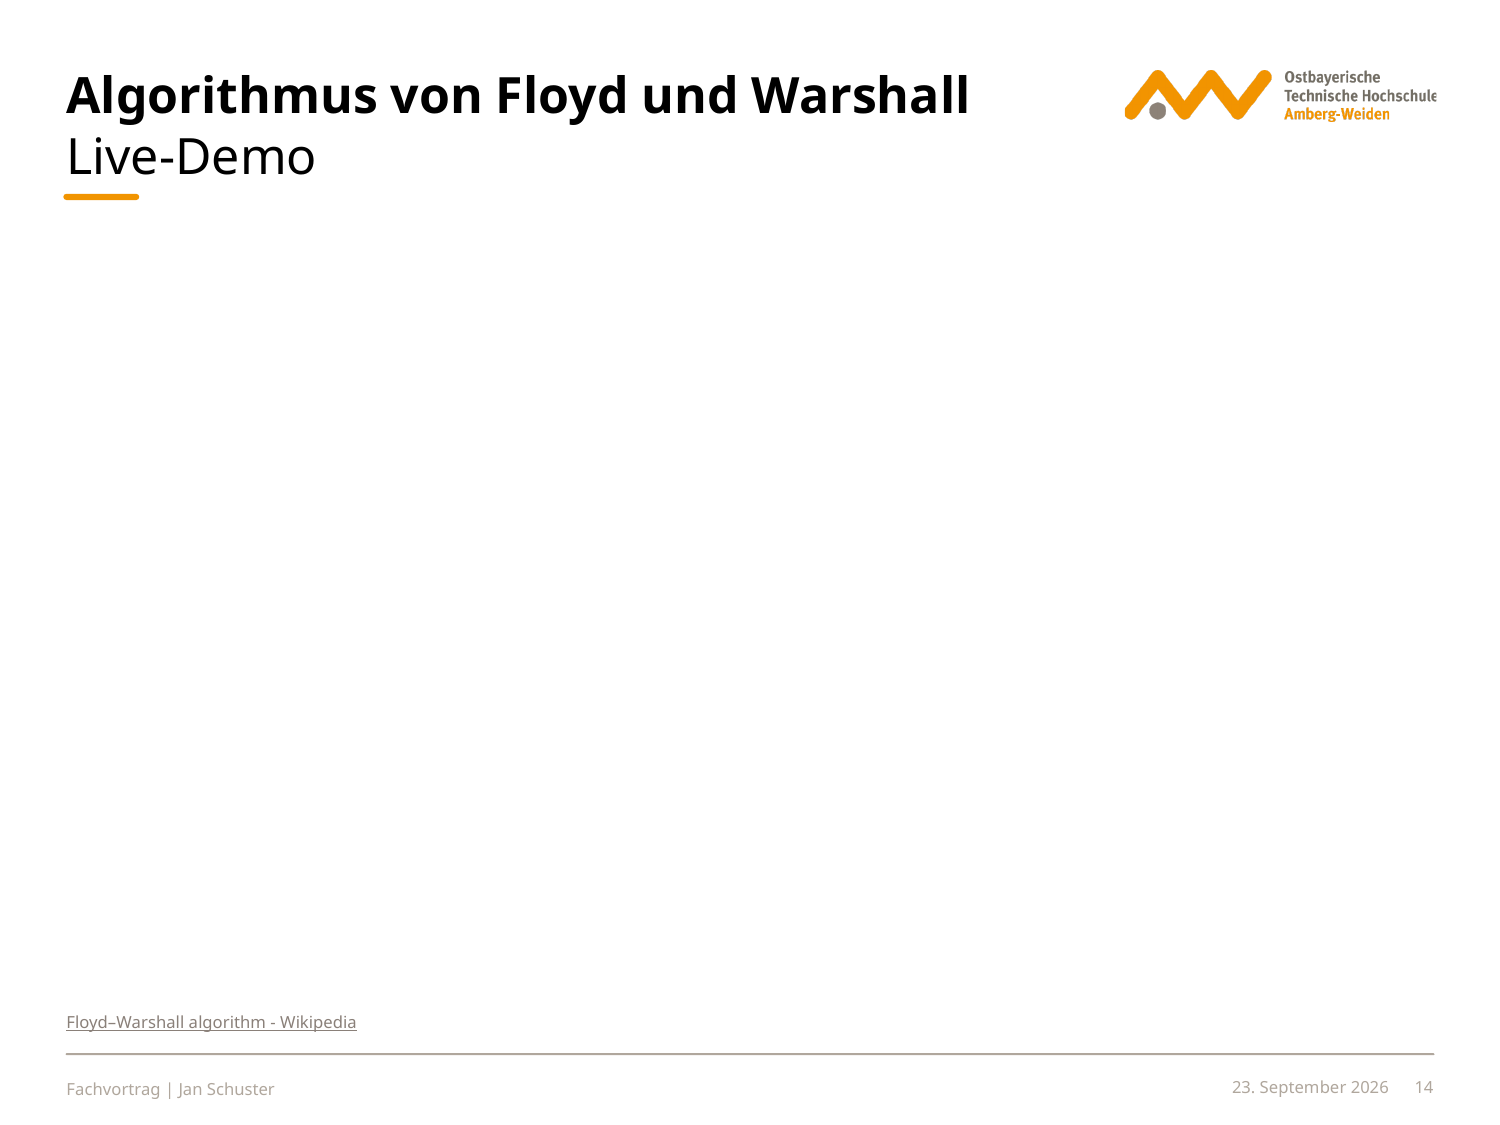

Algorithmus von Floyd und Warshall
# Live-Demo
Floyd–Warshall algorithm - Wikipedia
Fachvortrag | Jan Schuster